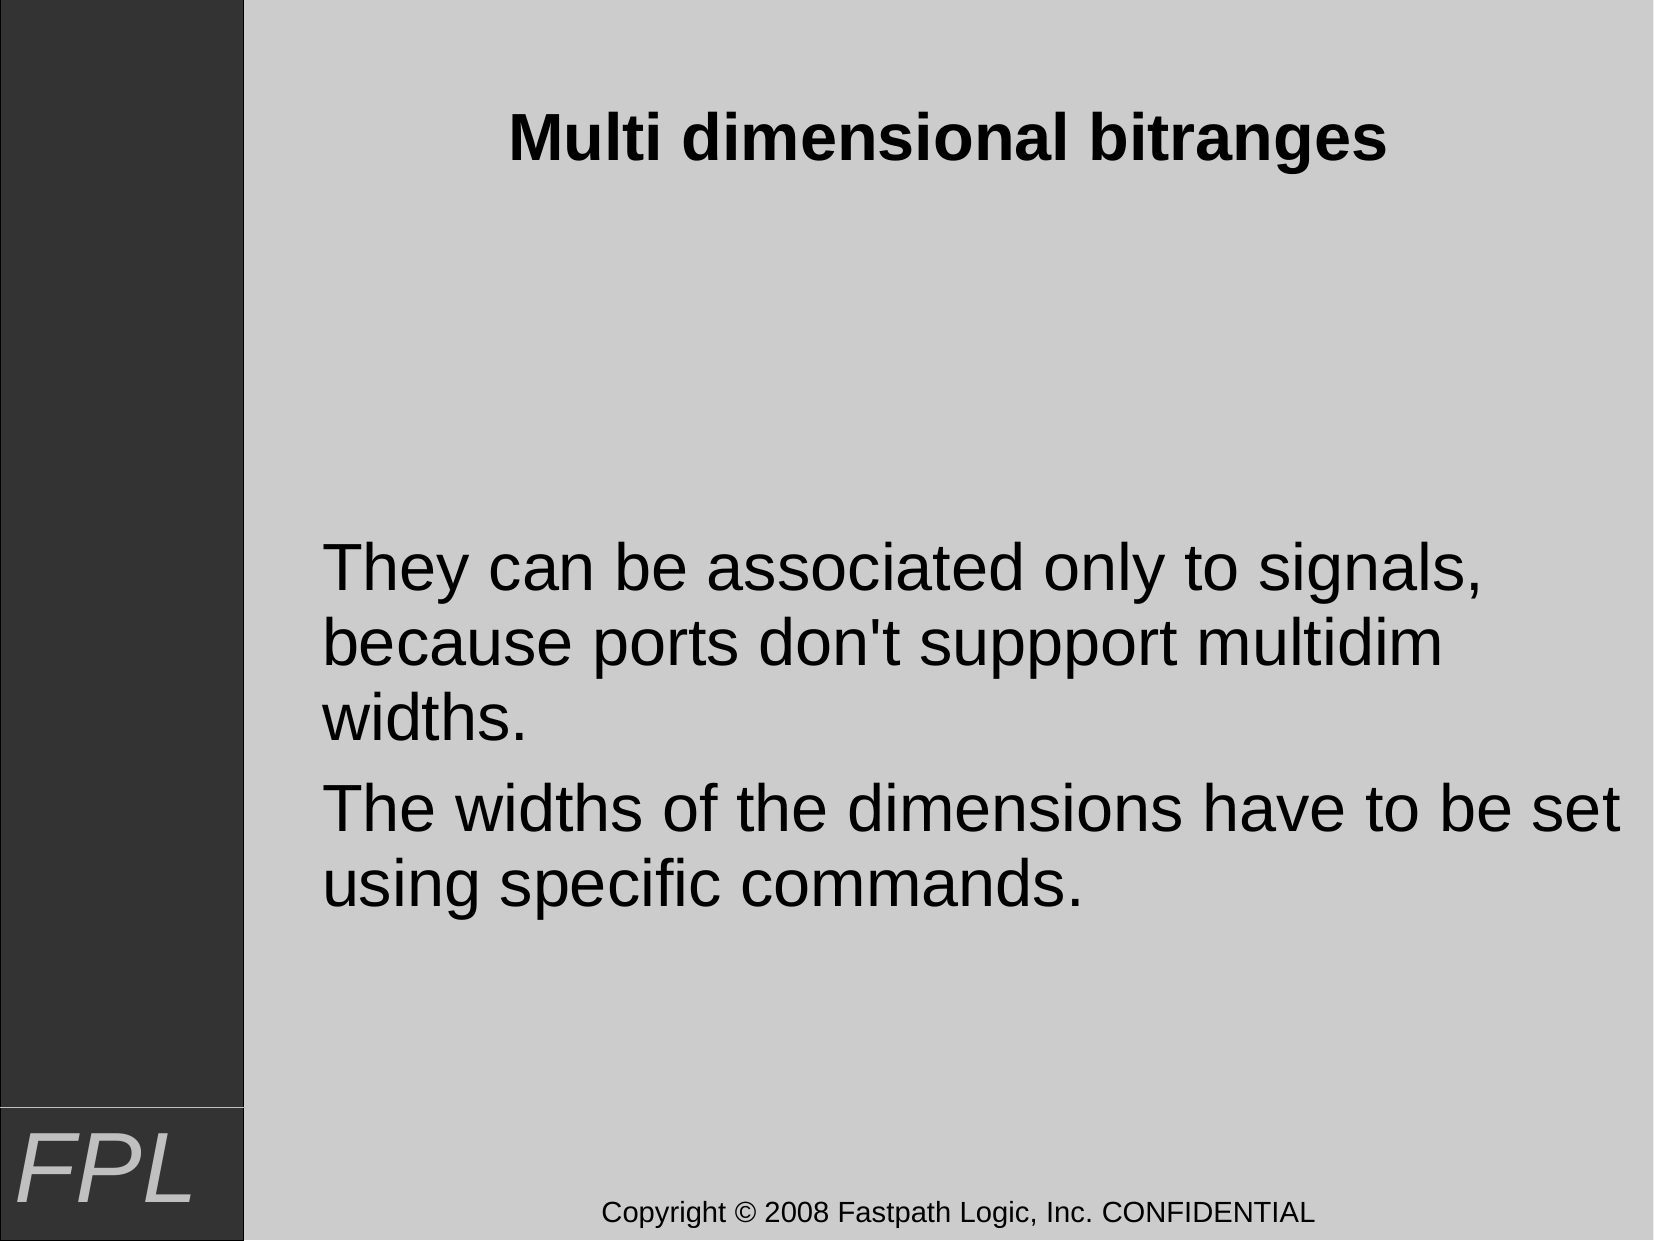

# Multi dimensional bitranges
They can be associated only to signals, because ports don't suppport multidim widths.
The widths of the dimensions have to be set using specific commands.